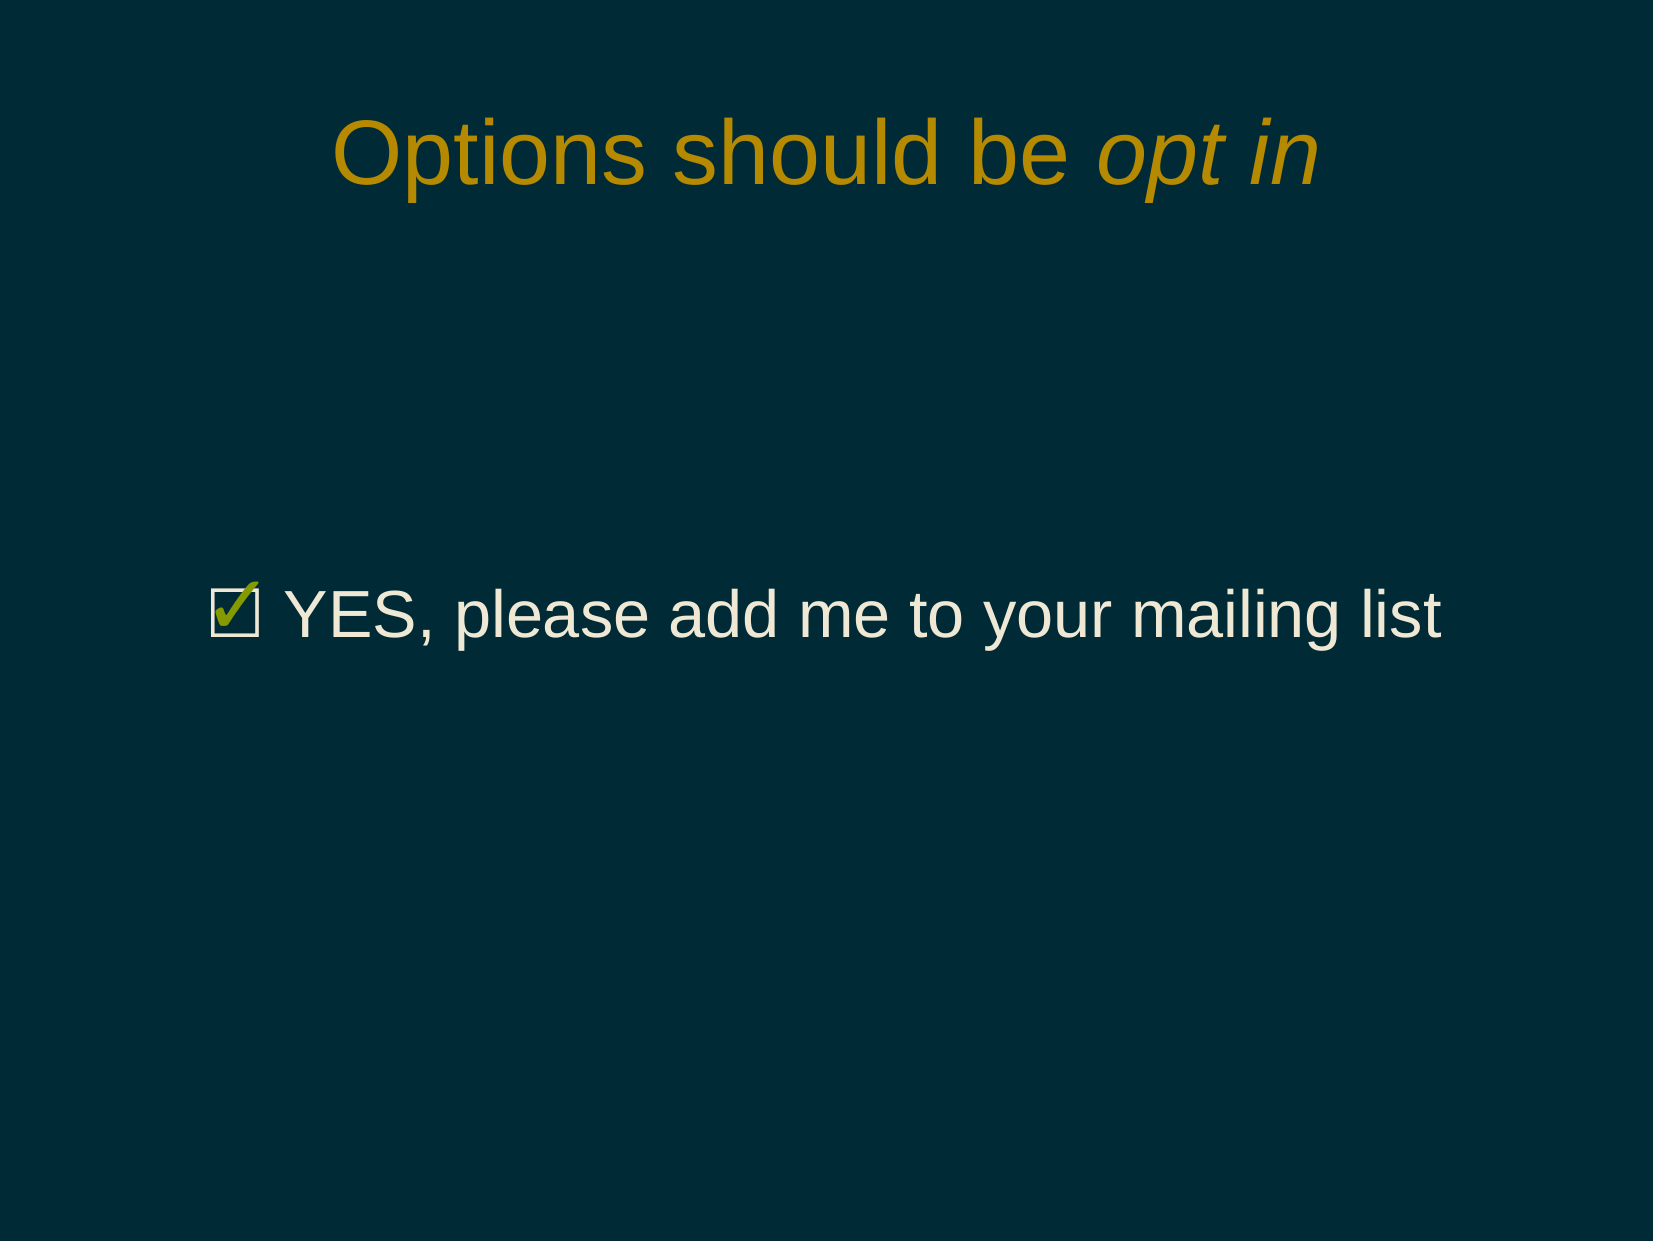

# Options should be opt in
✓
☐ YES, please add me to your mailing list